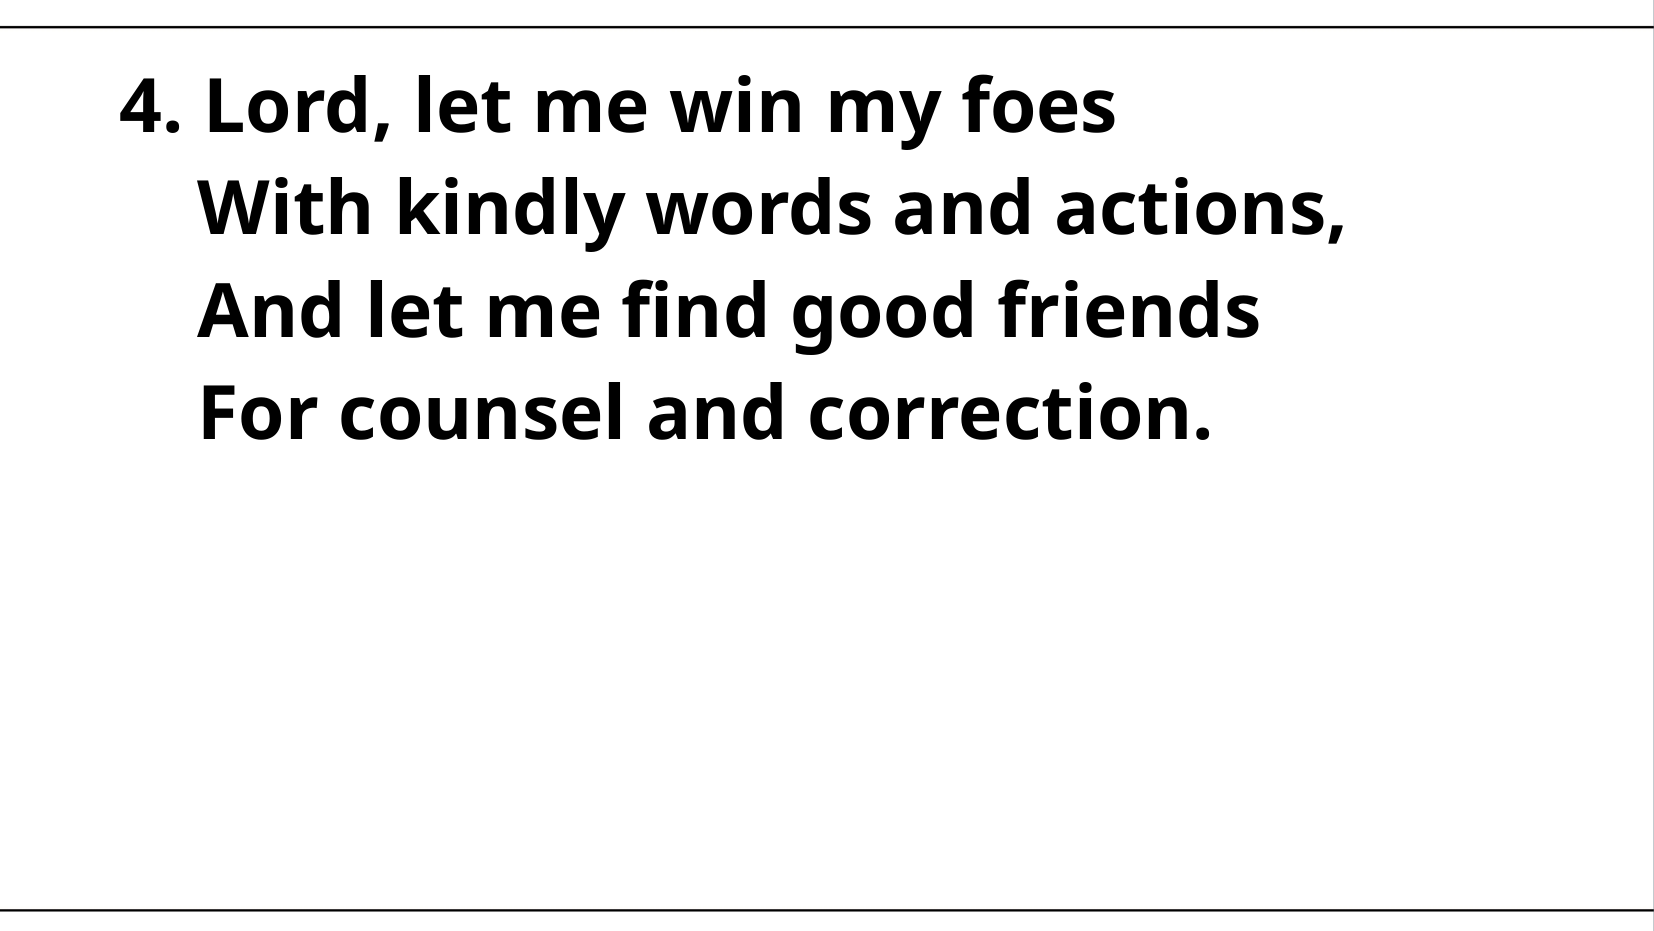

4. Lord, let me win my foes
 With kindly words and actions,
 And let me find good friends
 For counsel and correction.